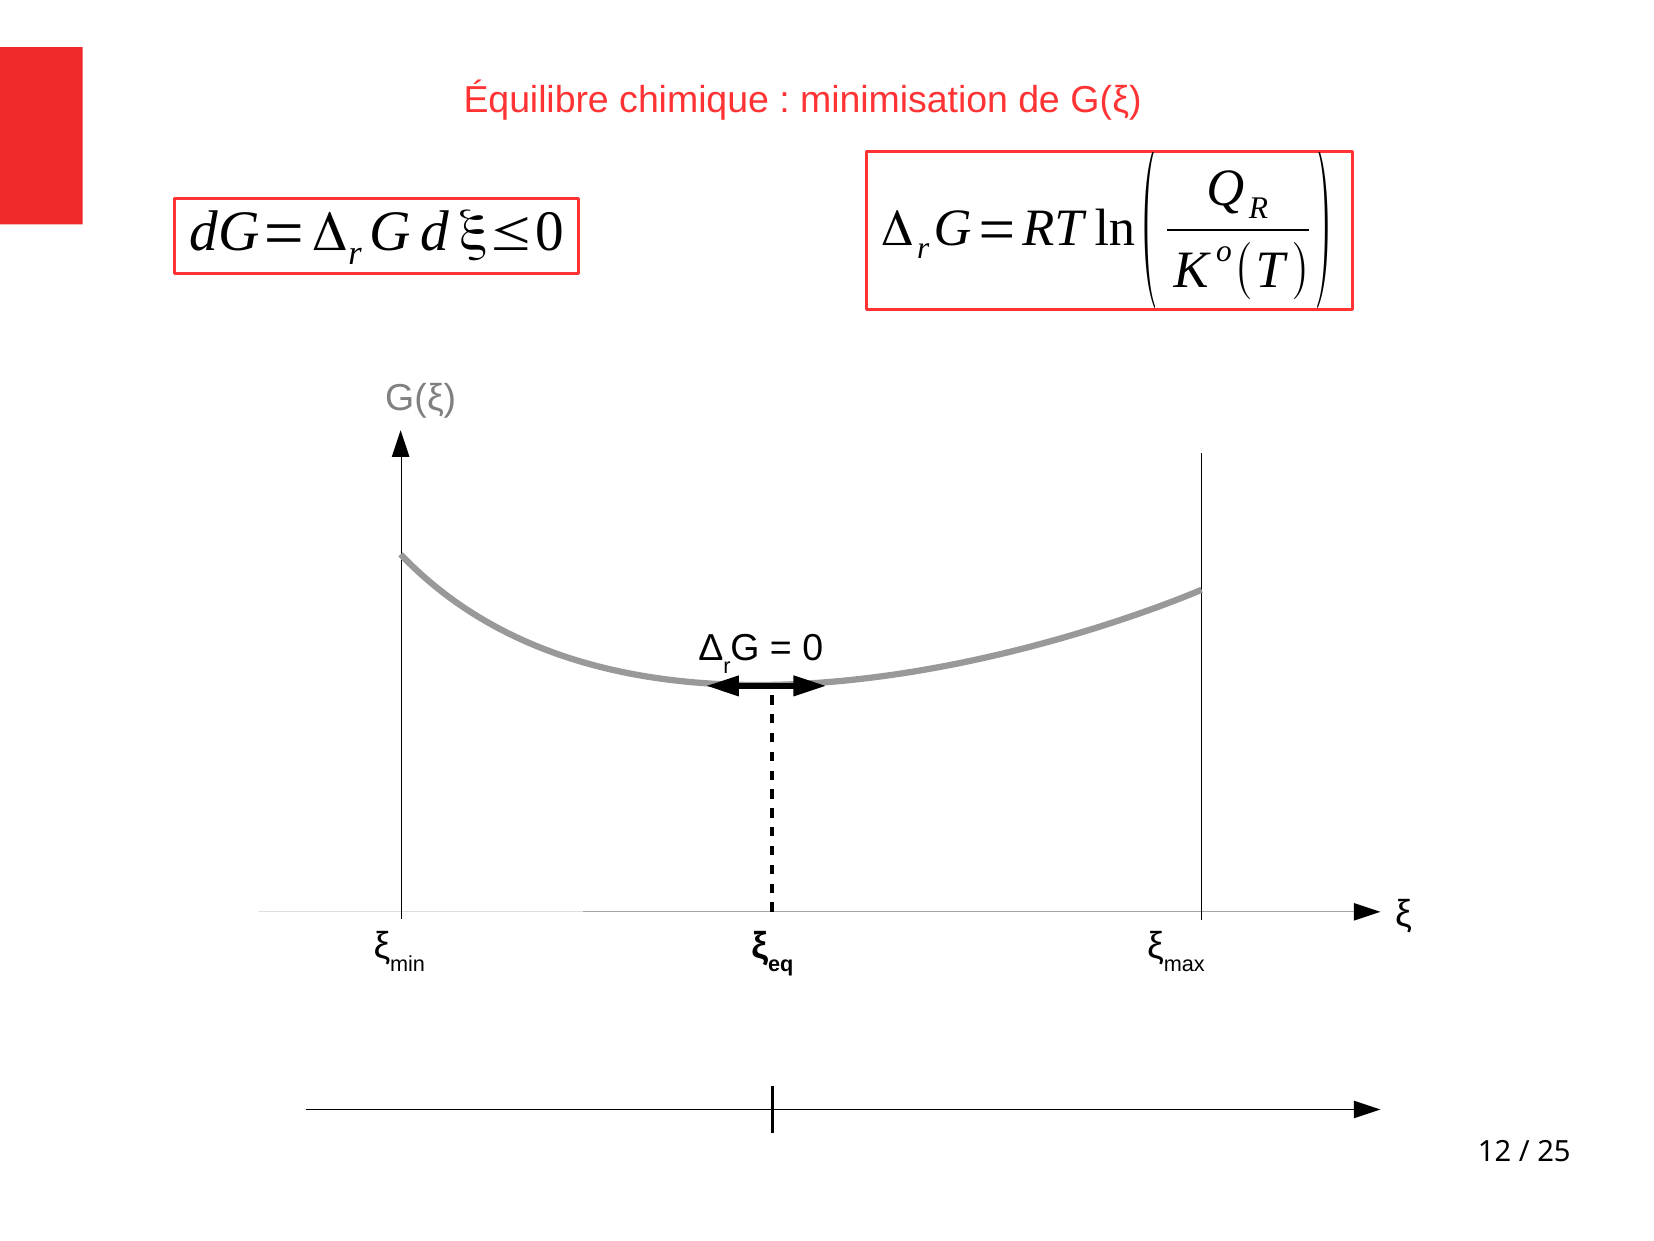

Équilibre chimique : minimisation de G(ξ)
G(ξ)
ΔrG = 0
ξ
ξmin
ξeq
ξmax
12